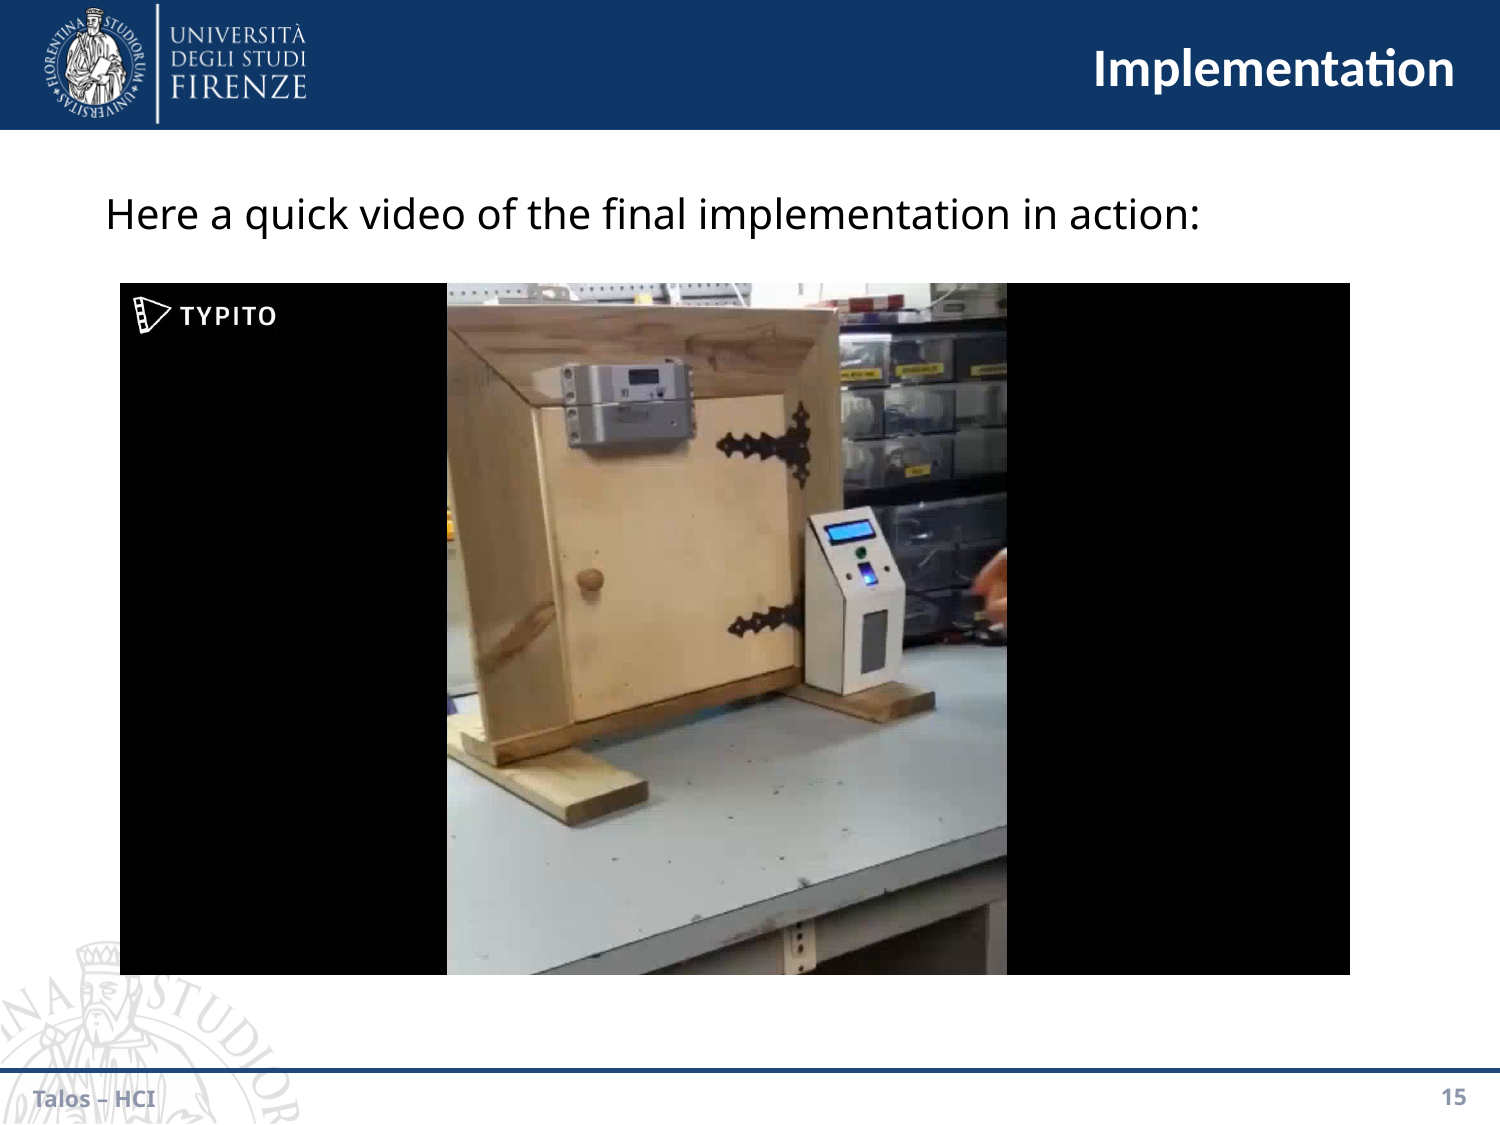

# Implementation
Here a quick video of the final implementation in action:
Talos – HCI